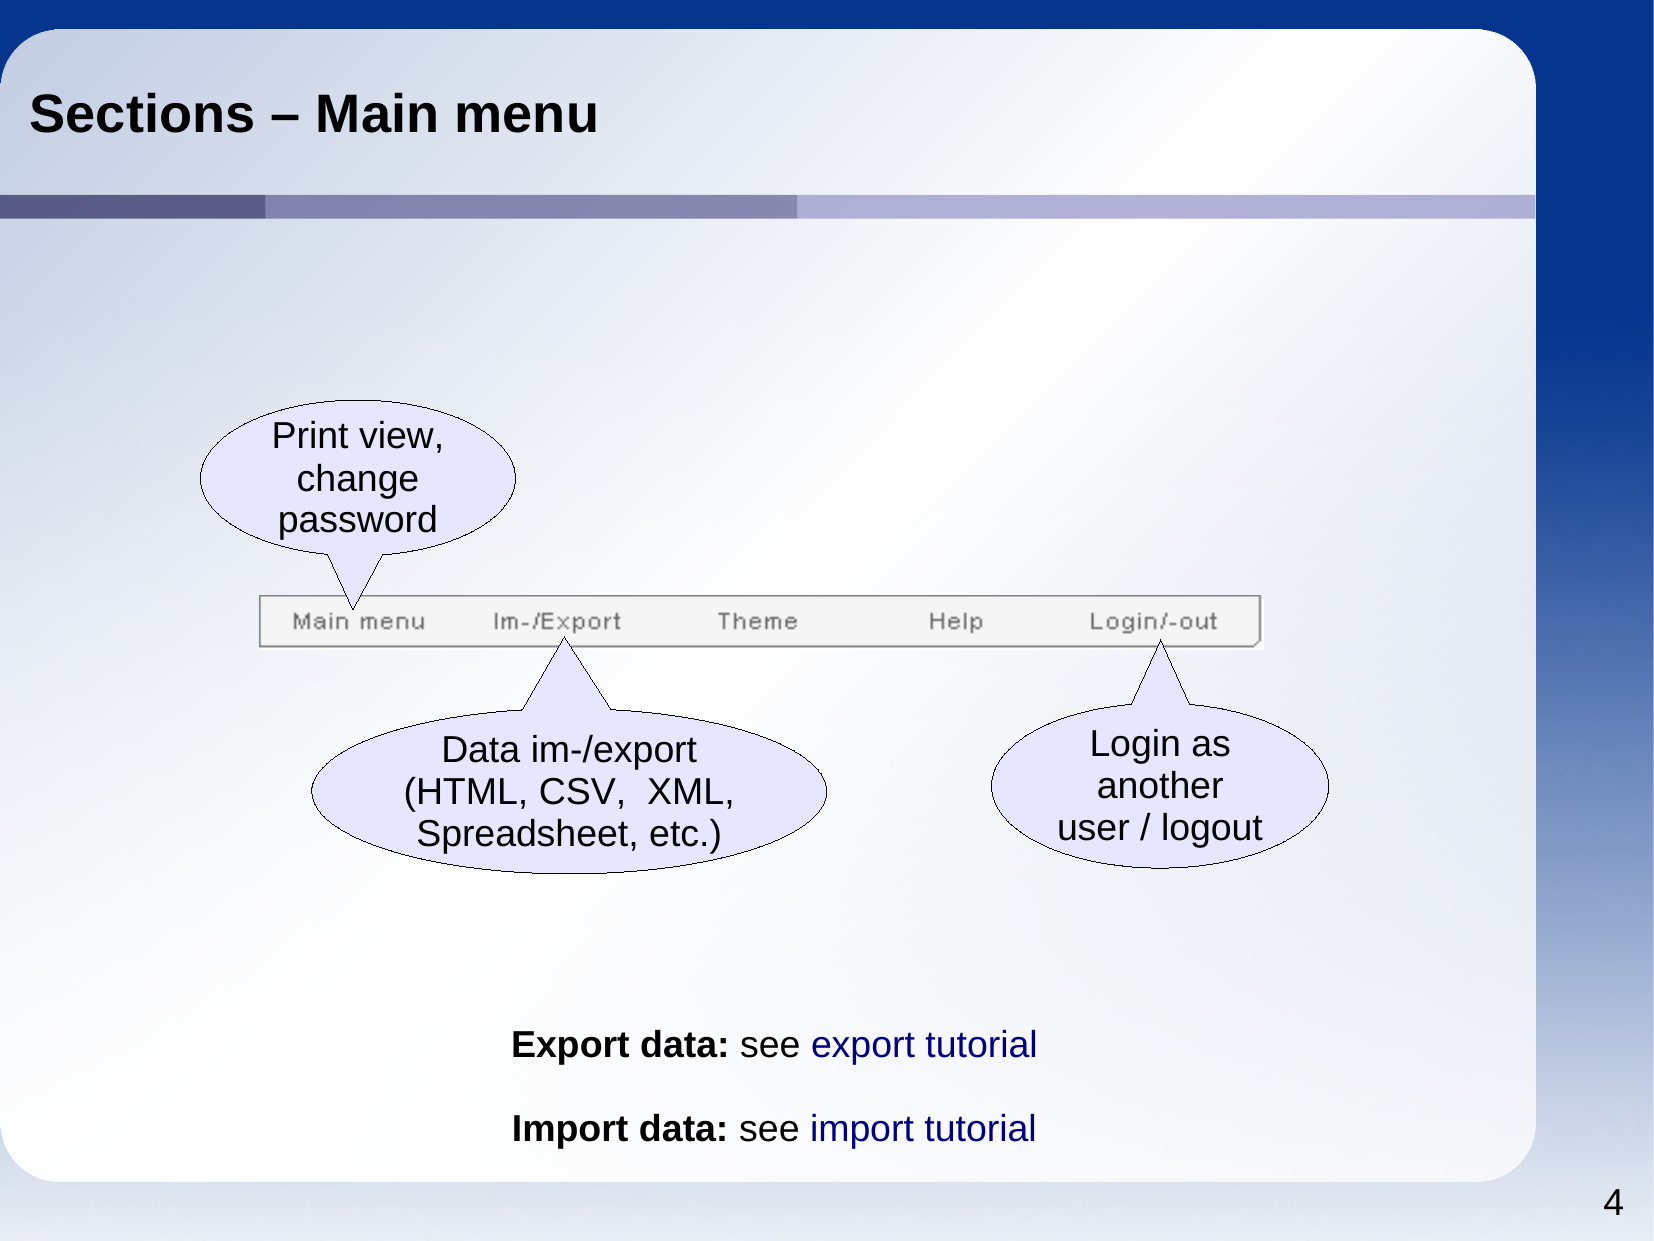

# Sections – Main menu
Print view, change password
Login as another user / logout
Data im-/export (HTML, CSV, XML, Spreadsheet, etc.)
Export data: see export tutorial
Import data: see import tutorial
4